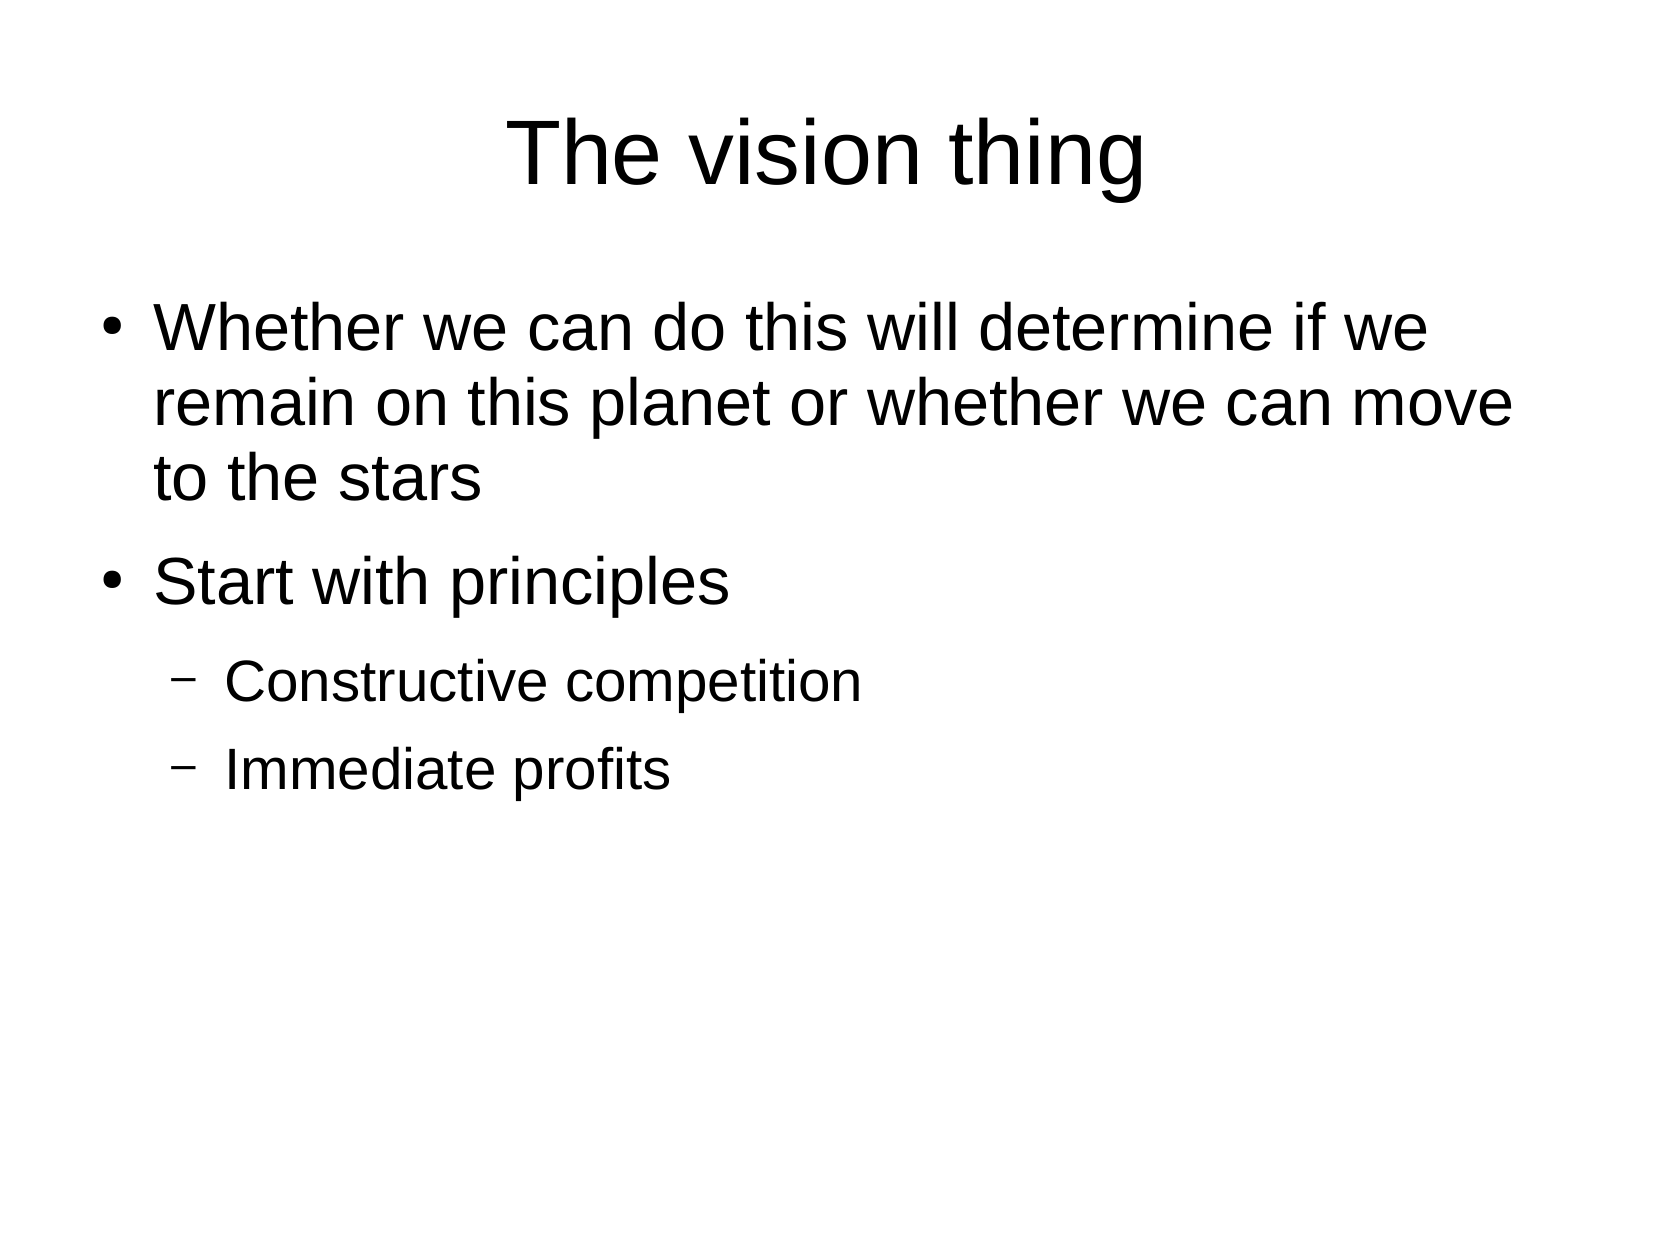

# The vision thing
Whether we can do this will determine if we remain on this planet or whether we can move to the stars
Start with principles
Constructive competition
Immediate profits